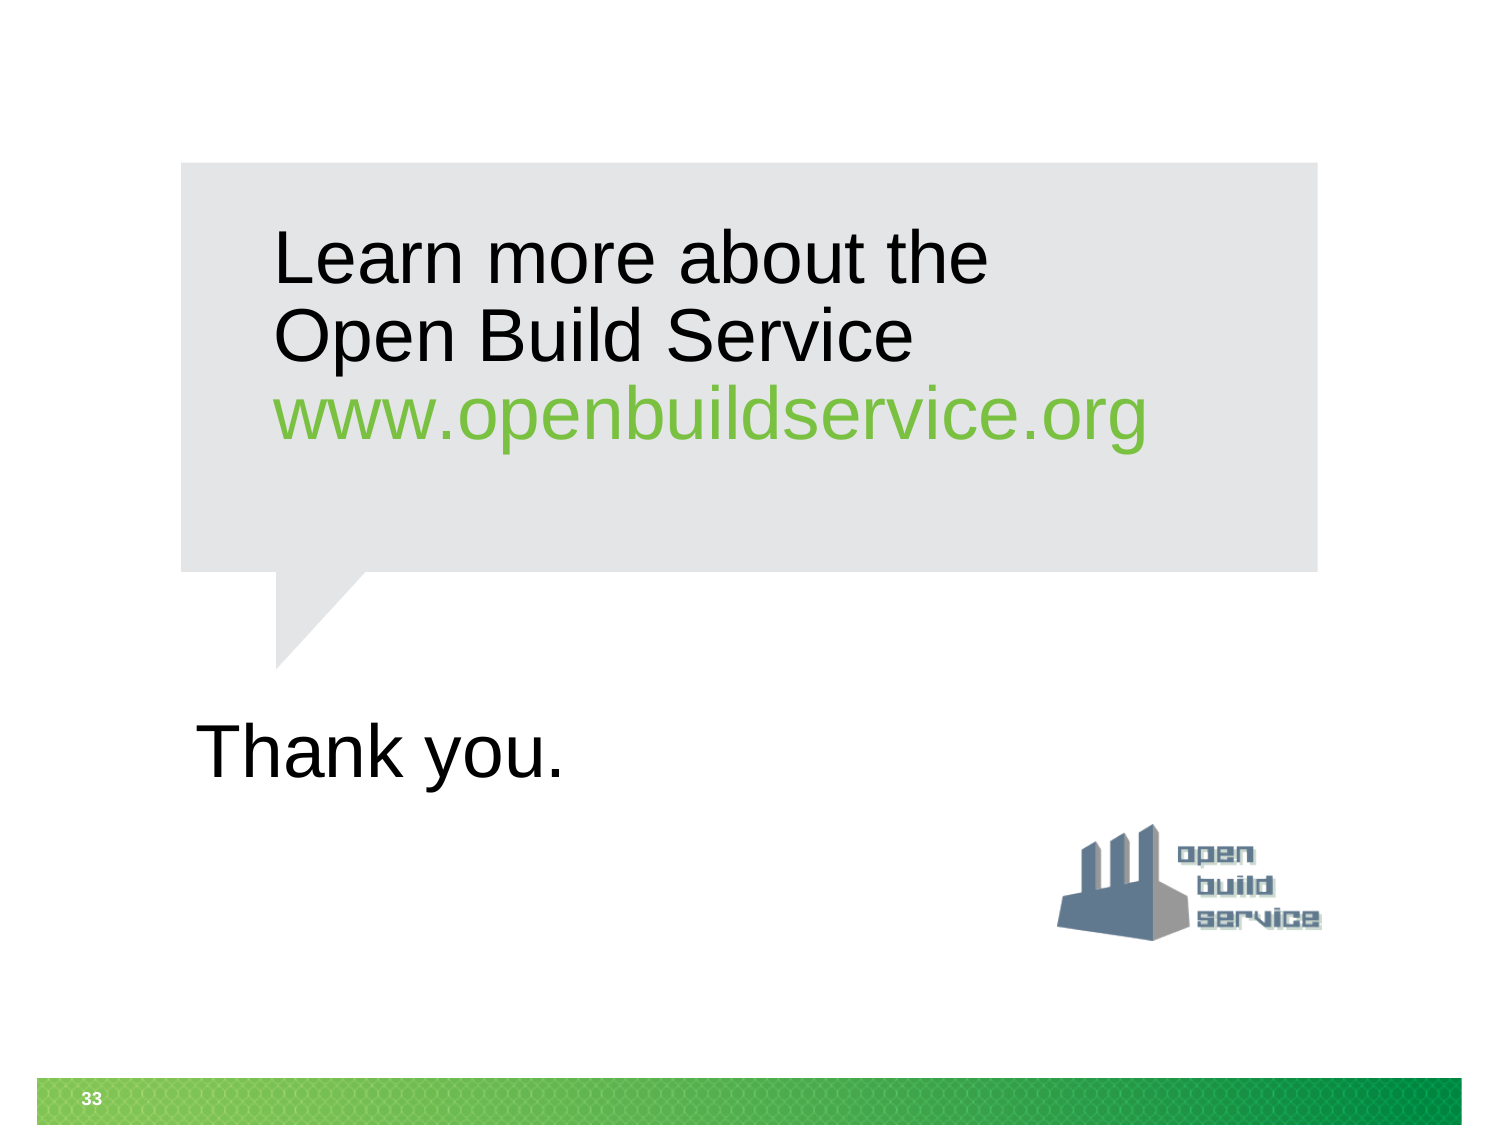

Learn more about the
Open Build Service
www.openbuildservice.org